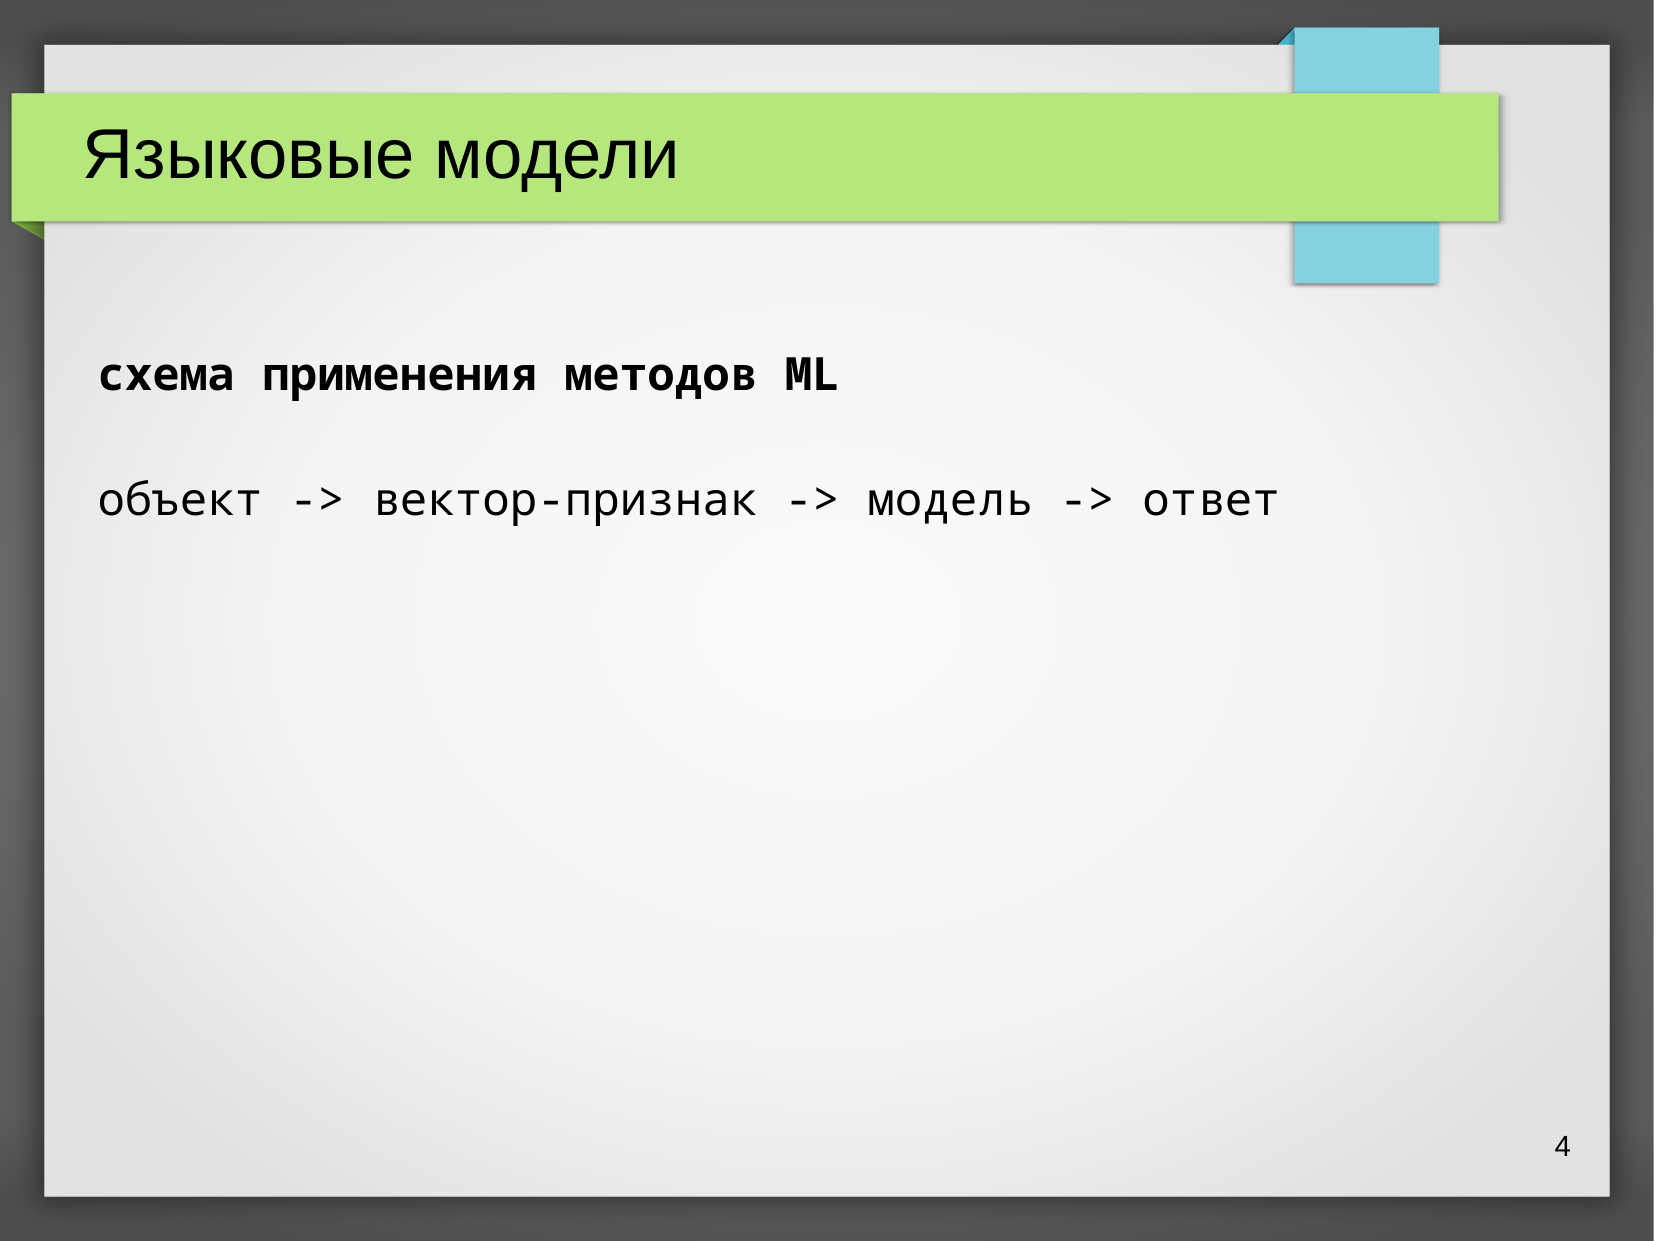

# Языковые модели
схема применения методов ML
объект -> вектор-признак -> модель -> ответ
4